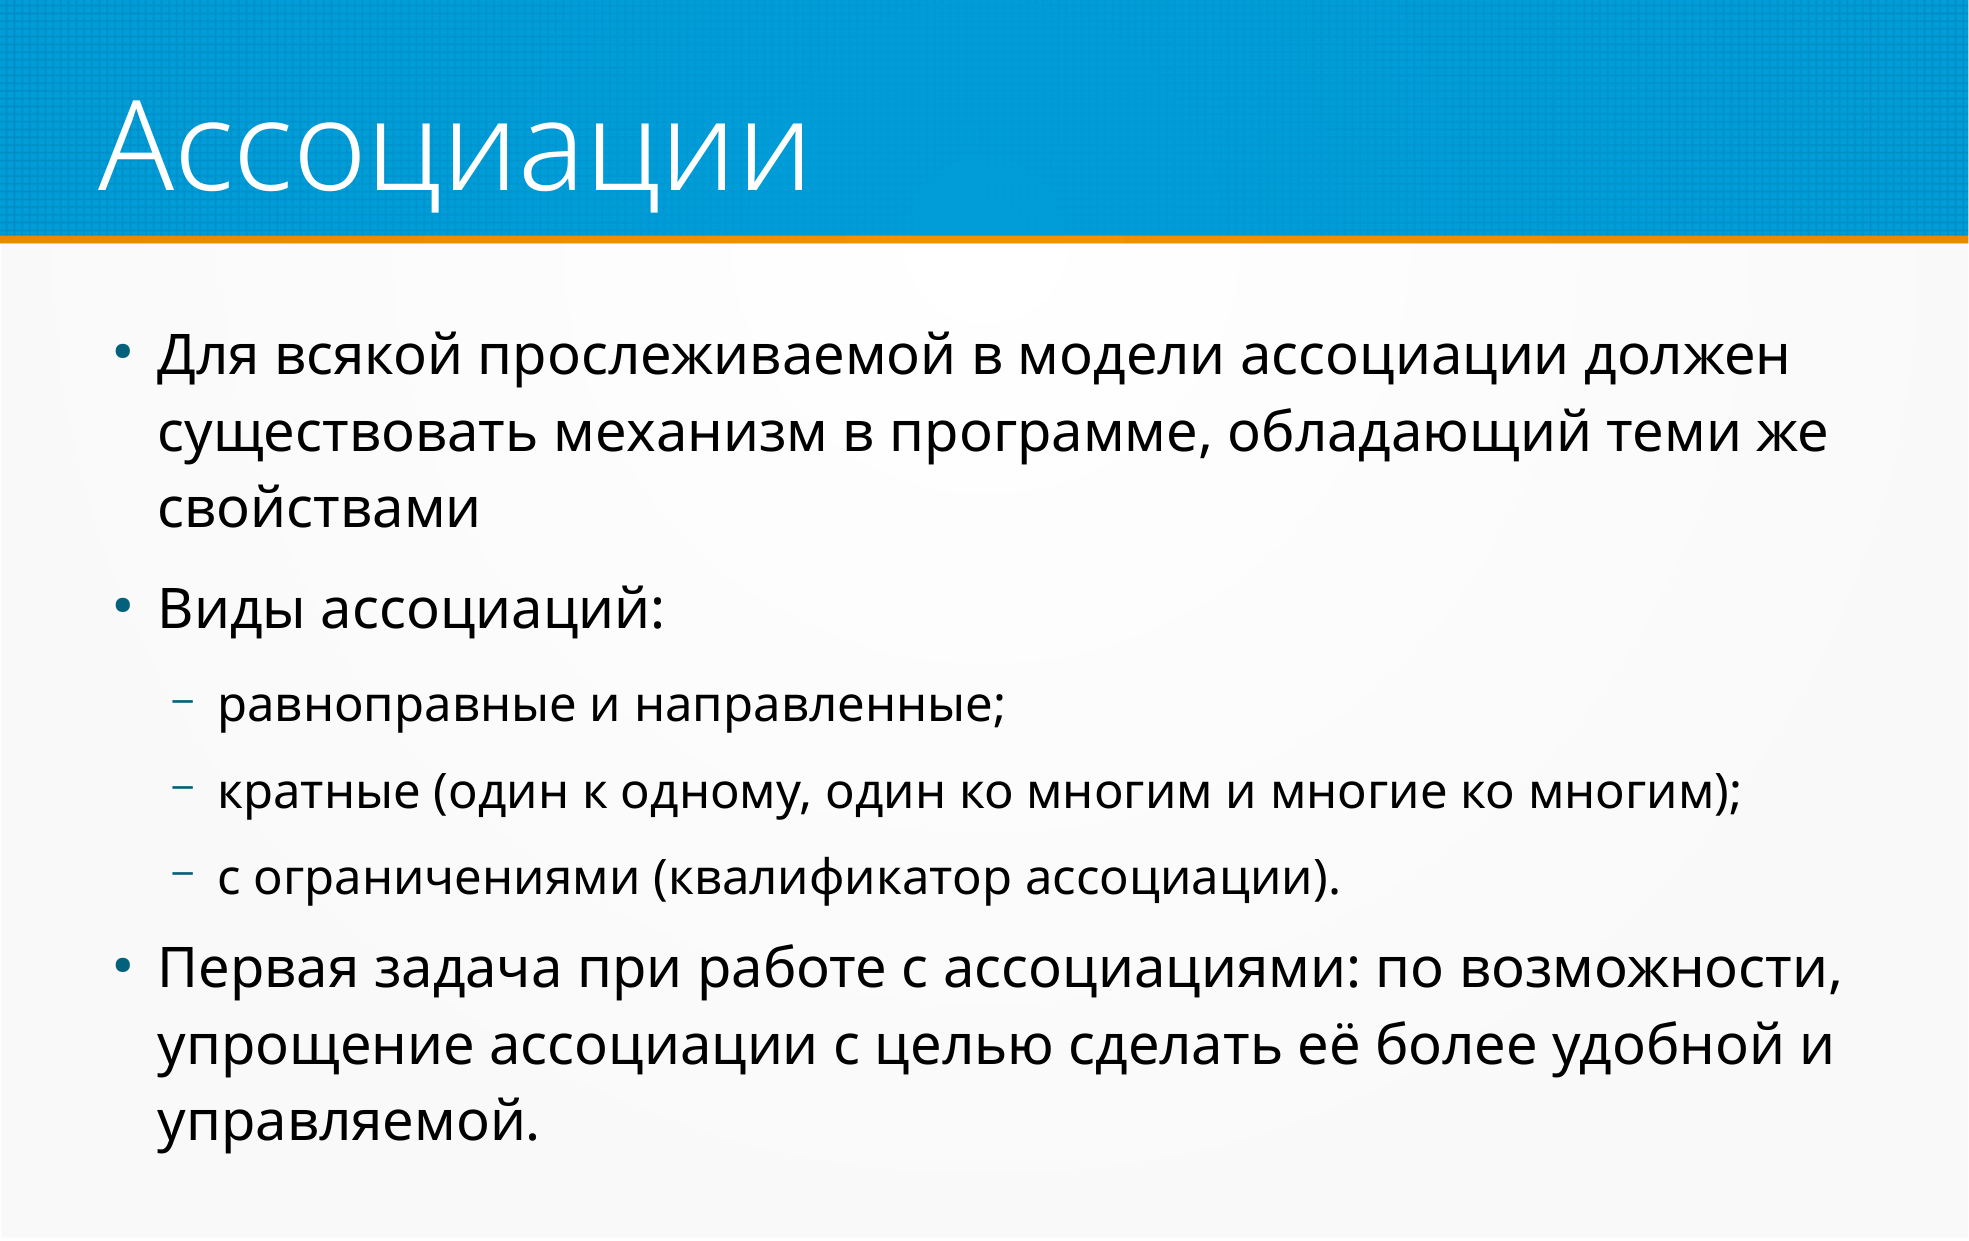

# Ассоциации
Для всякой прослеживаемой в модели ассоциации должен существовать механизм в программе, обладающий теми же свойствами
Виды ассоциаций:
равноправные и направленные;
кратные (один к одному, один ко многим и многие ко многим);
с ограничениями (квалификатор ассоциации).
Первая задача при работе с ассоциациями: по возможности, упрощение ассоциации с целью сделать её более удобной и управляемой.